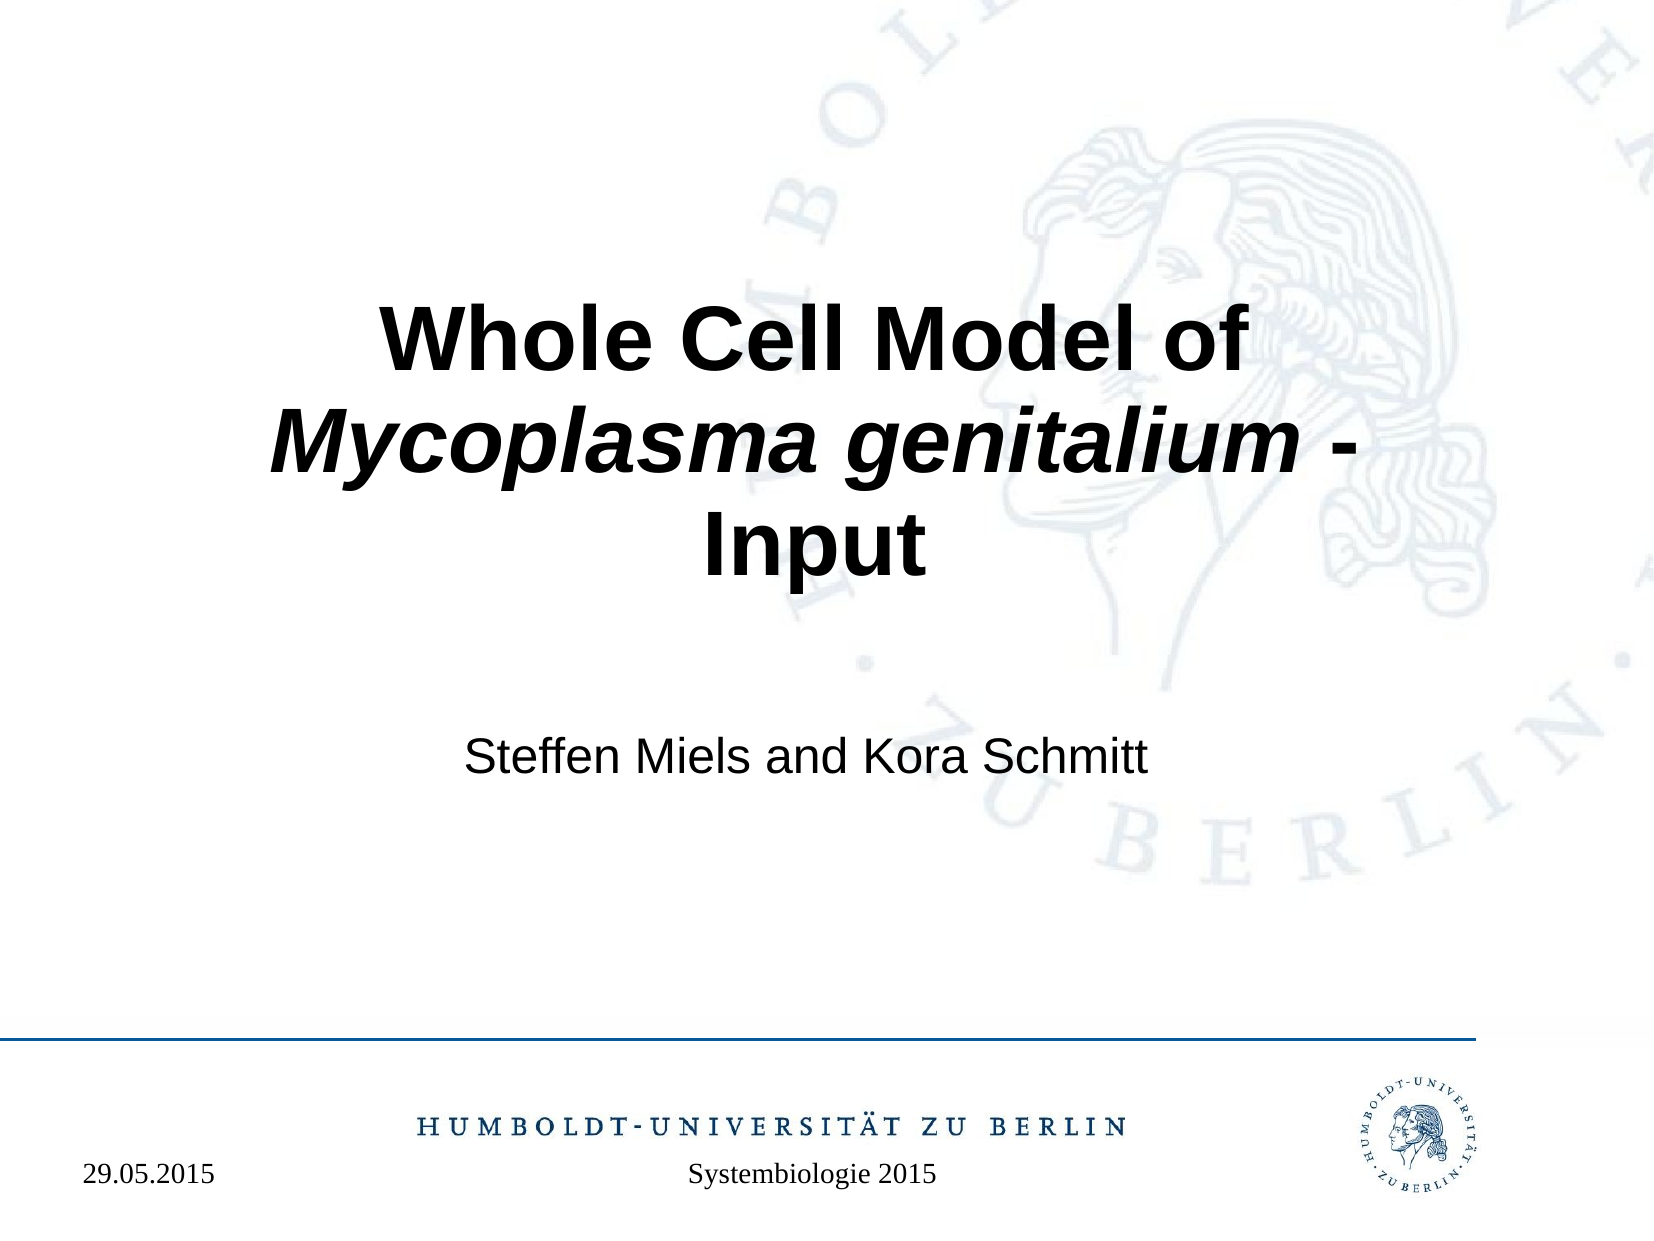

Whole Cell Model of Mycoplasma genitalium - Input
Steffen Miels and Kora Schmitt